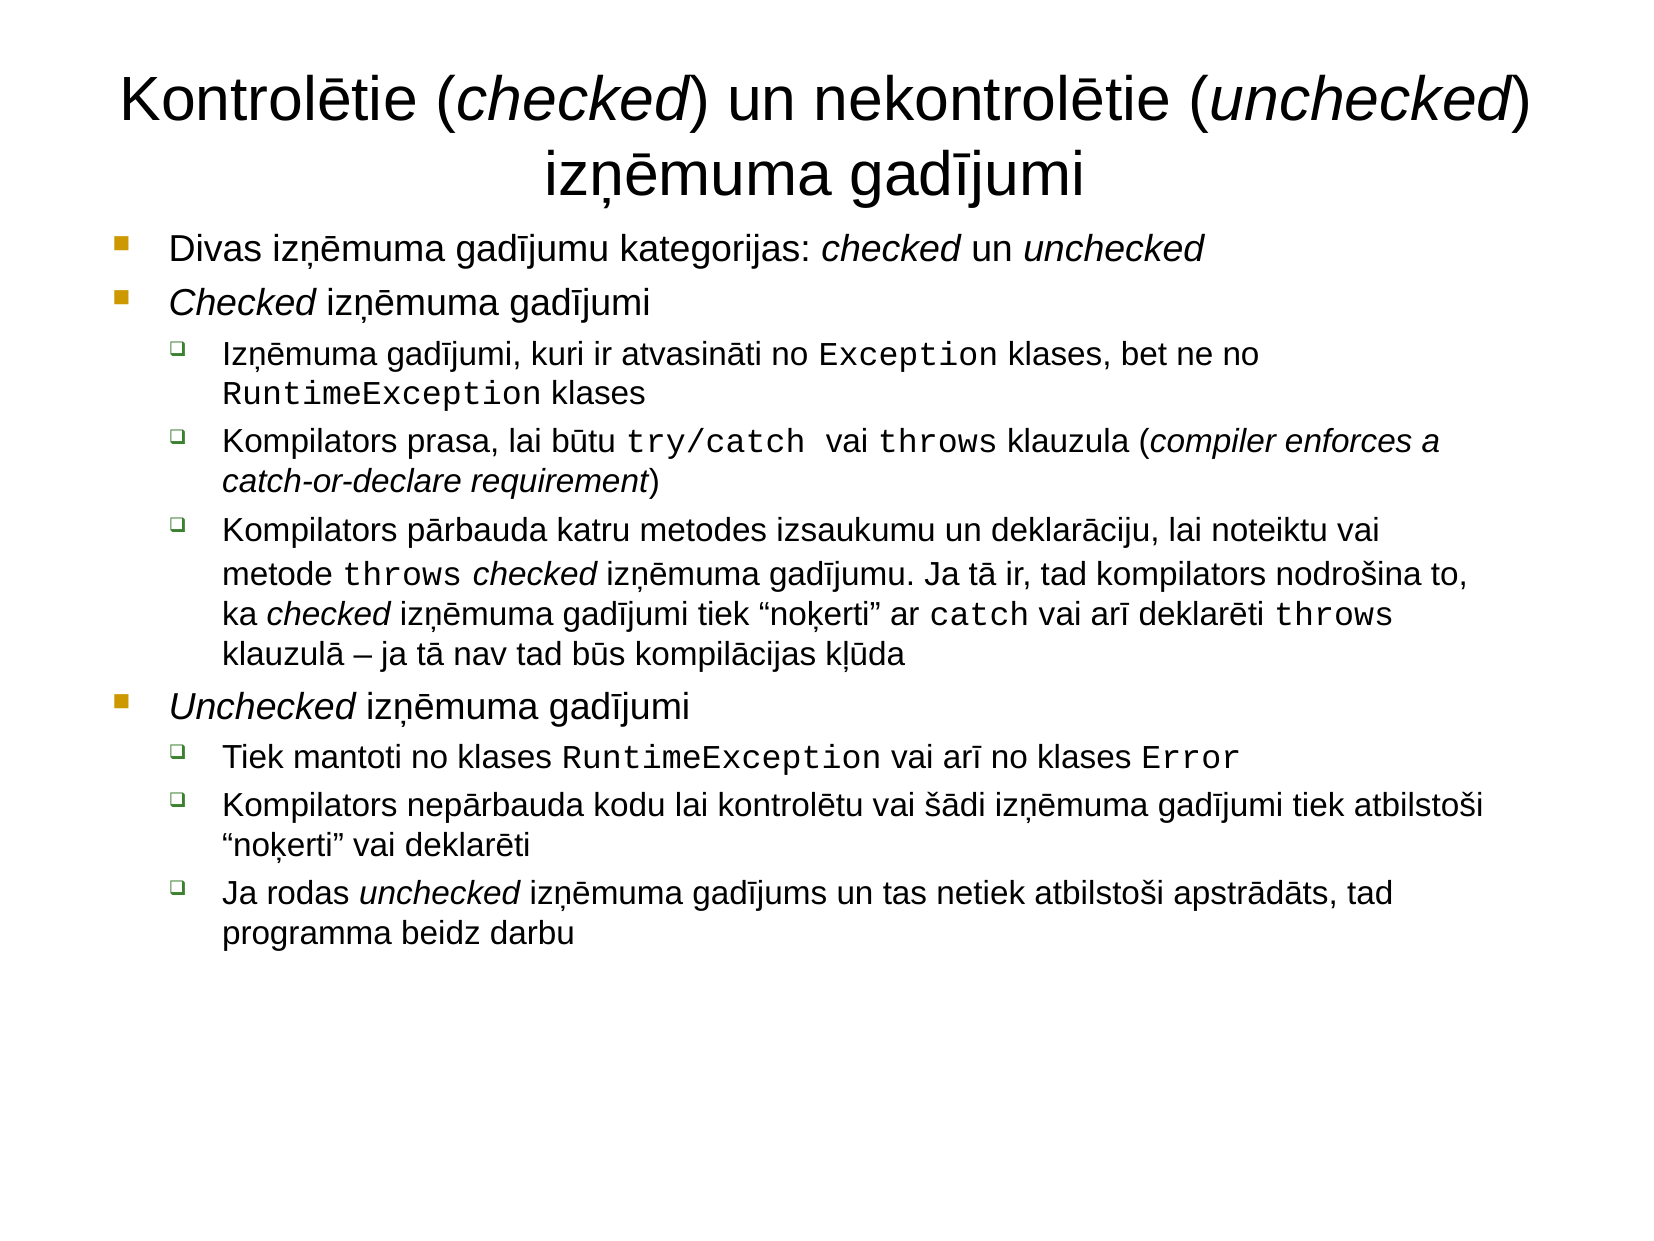

# Kontrolētie (checked) un nekontrolētie (unchecked) izņēmuma gadījumi
Divas izņēmuma gadījumu kategorijas: checked un unchecked
Checked izņēmuma gadījumi
Izņēmuma gadījumi, kuri ir atvasināti no Exception klases, bet ne no RuntimeException klases
Kompilators prasa, lai būtu try/catch vai throws klauzula (compiler enforces a catch-or-declare requirement)
Kompilators pārbauda katru metodes izsaukumu un deklarāciju, lai noteiktu vai metode throws checked izņēmuma gadījumu. Ja tā ir, tad kompilators nodrošina to, ka checked izņēmuma gadījumi tiek “noķerti” ar catch vai arī deklarēti throws klauzulā – ja tā nav tad būs kompilācijas kļūda
Unchecked izņēmuma gadījumi
Tiek mantoti no klases RuntimeException vai arī no klases Error
Kompilators nepārbauda kodu lai kontrolētu vai šādi izņēmuma gadījumi tiek atbilstoši “noķerti” vai deklarēti
Ja rodas unchecked izņēmuma gadījums un tas netiek atbilstoši apstrādāts, tad programma beidz darbu